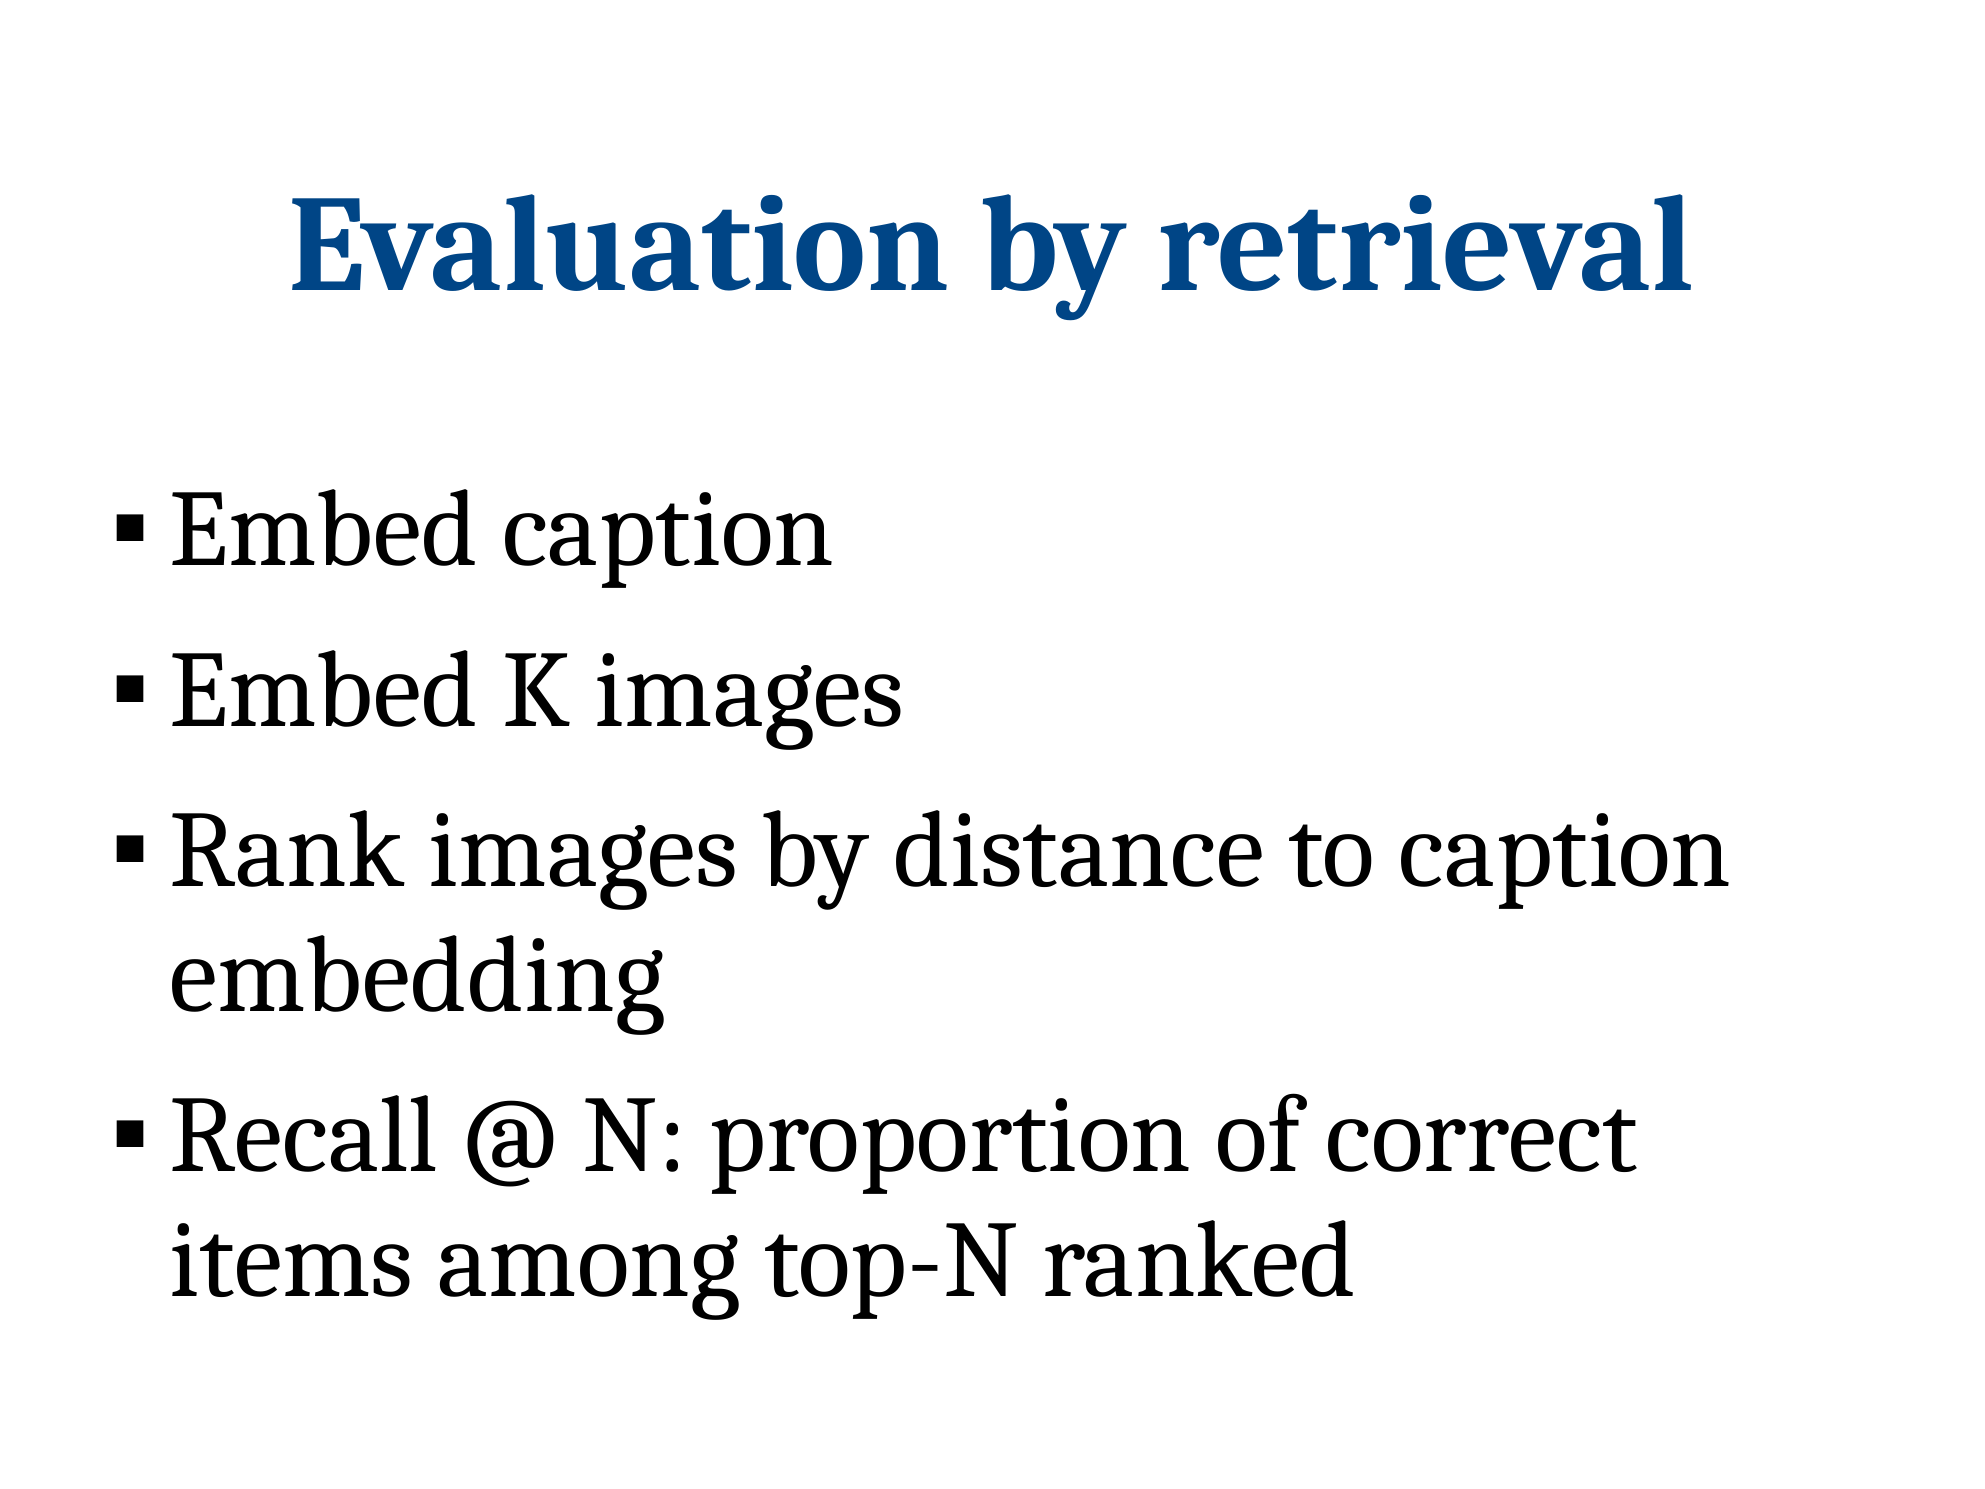

# Evaluation by retrieval
Embed caption
Embed K images
Rank images by distance to caption embedding
Recall @ N: proportion of correct items among top-N ranked